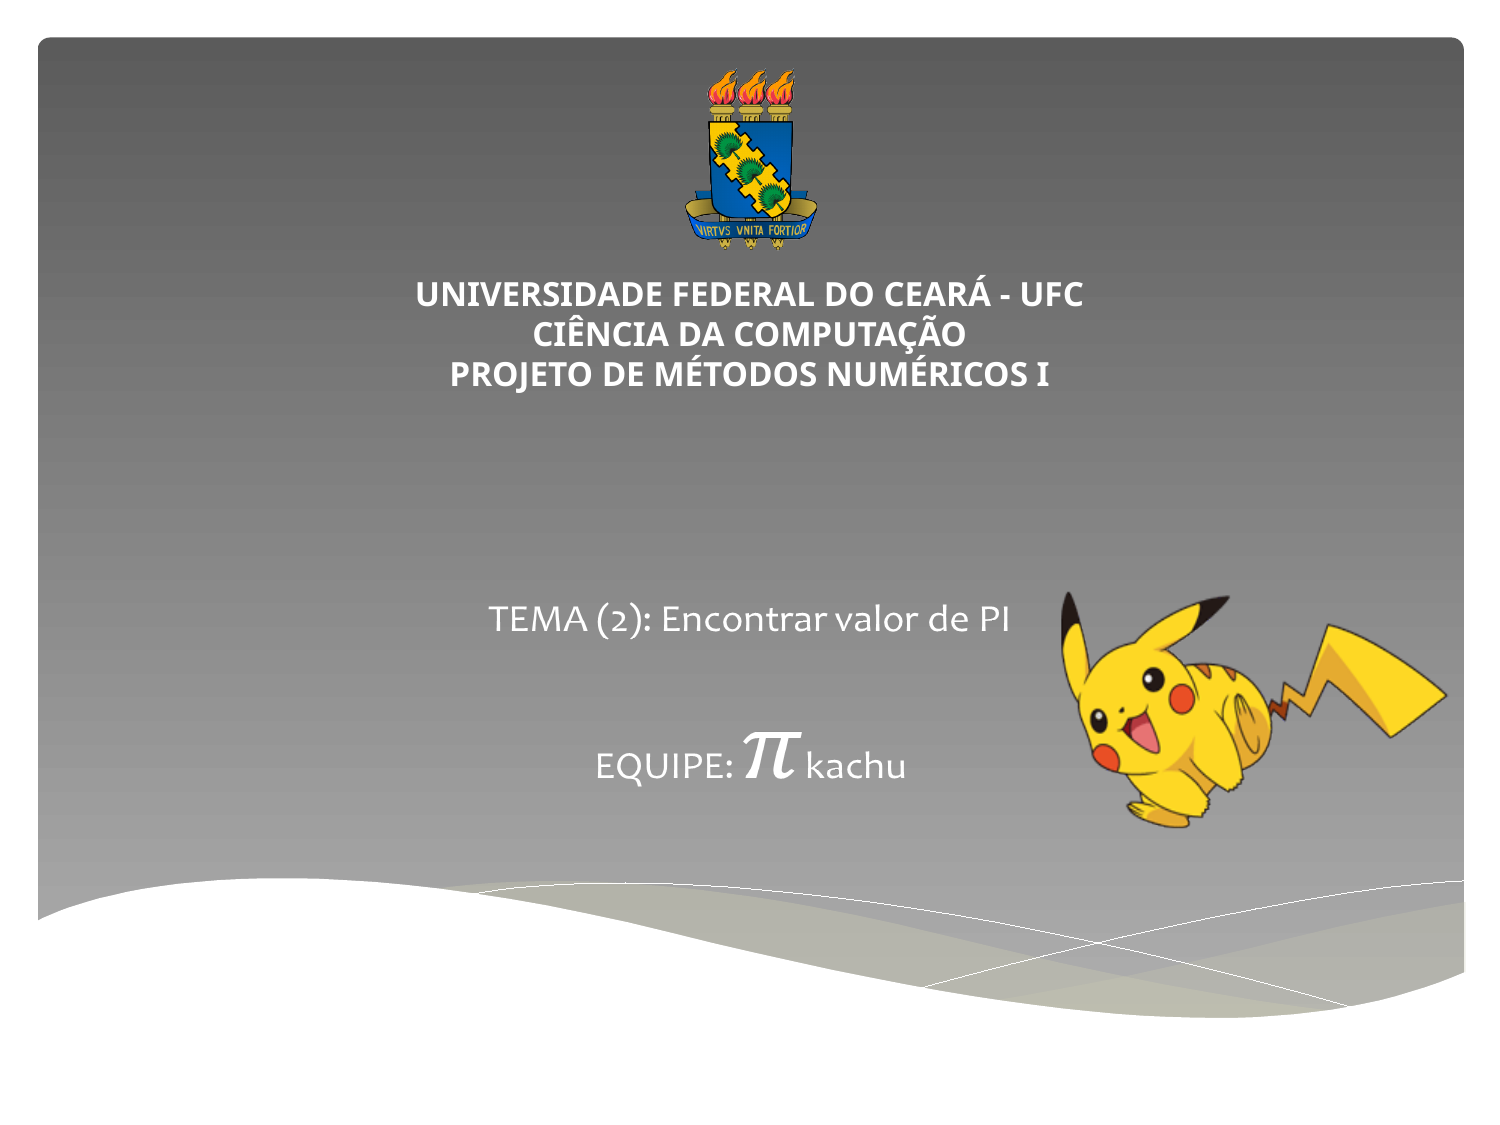

UNIVERSIDADE FEDERAL DO CEARÁ - UFC
CIÊNCIA DA COMPUTAÇÃO
PROJETO DE MÉTODOS NUMÉRICOS I
#